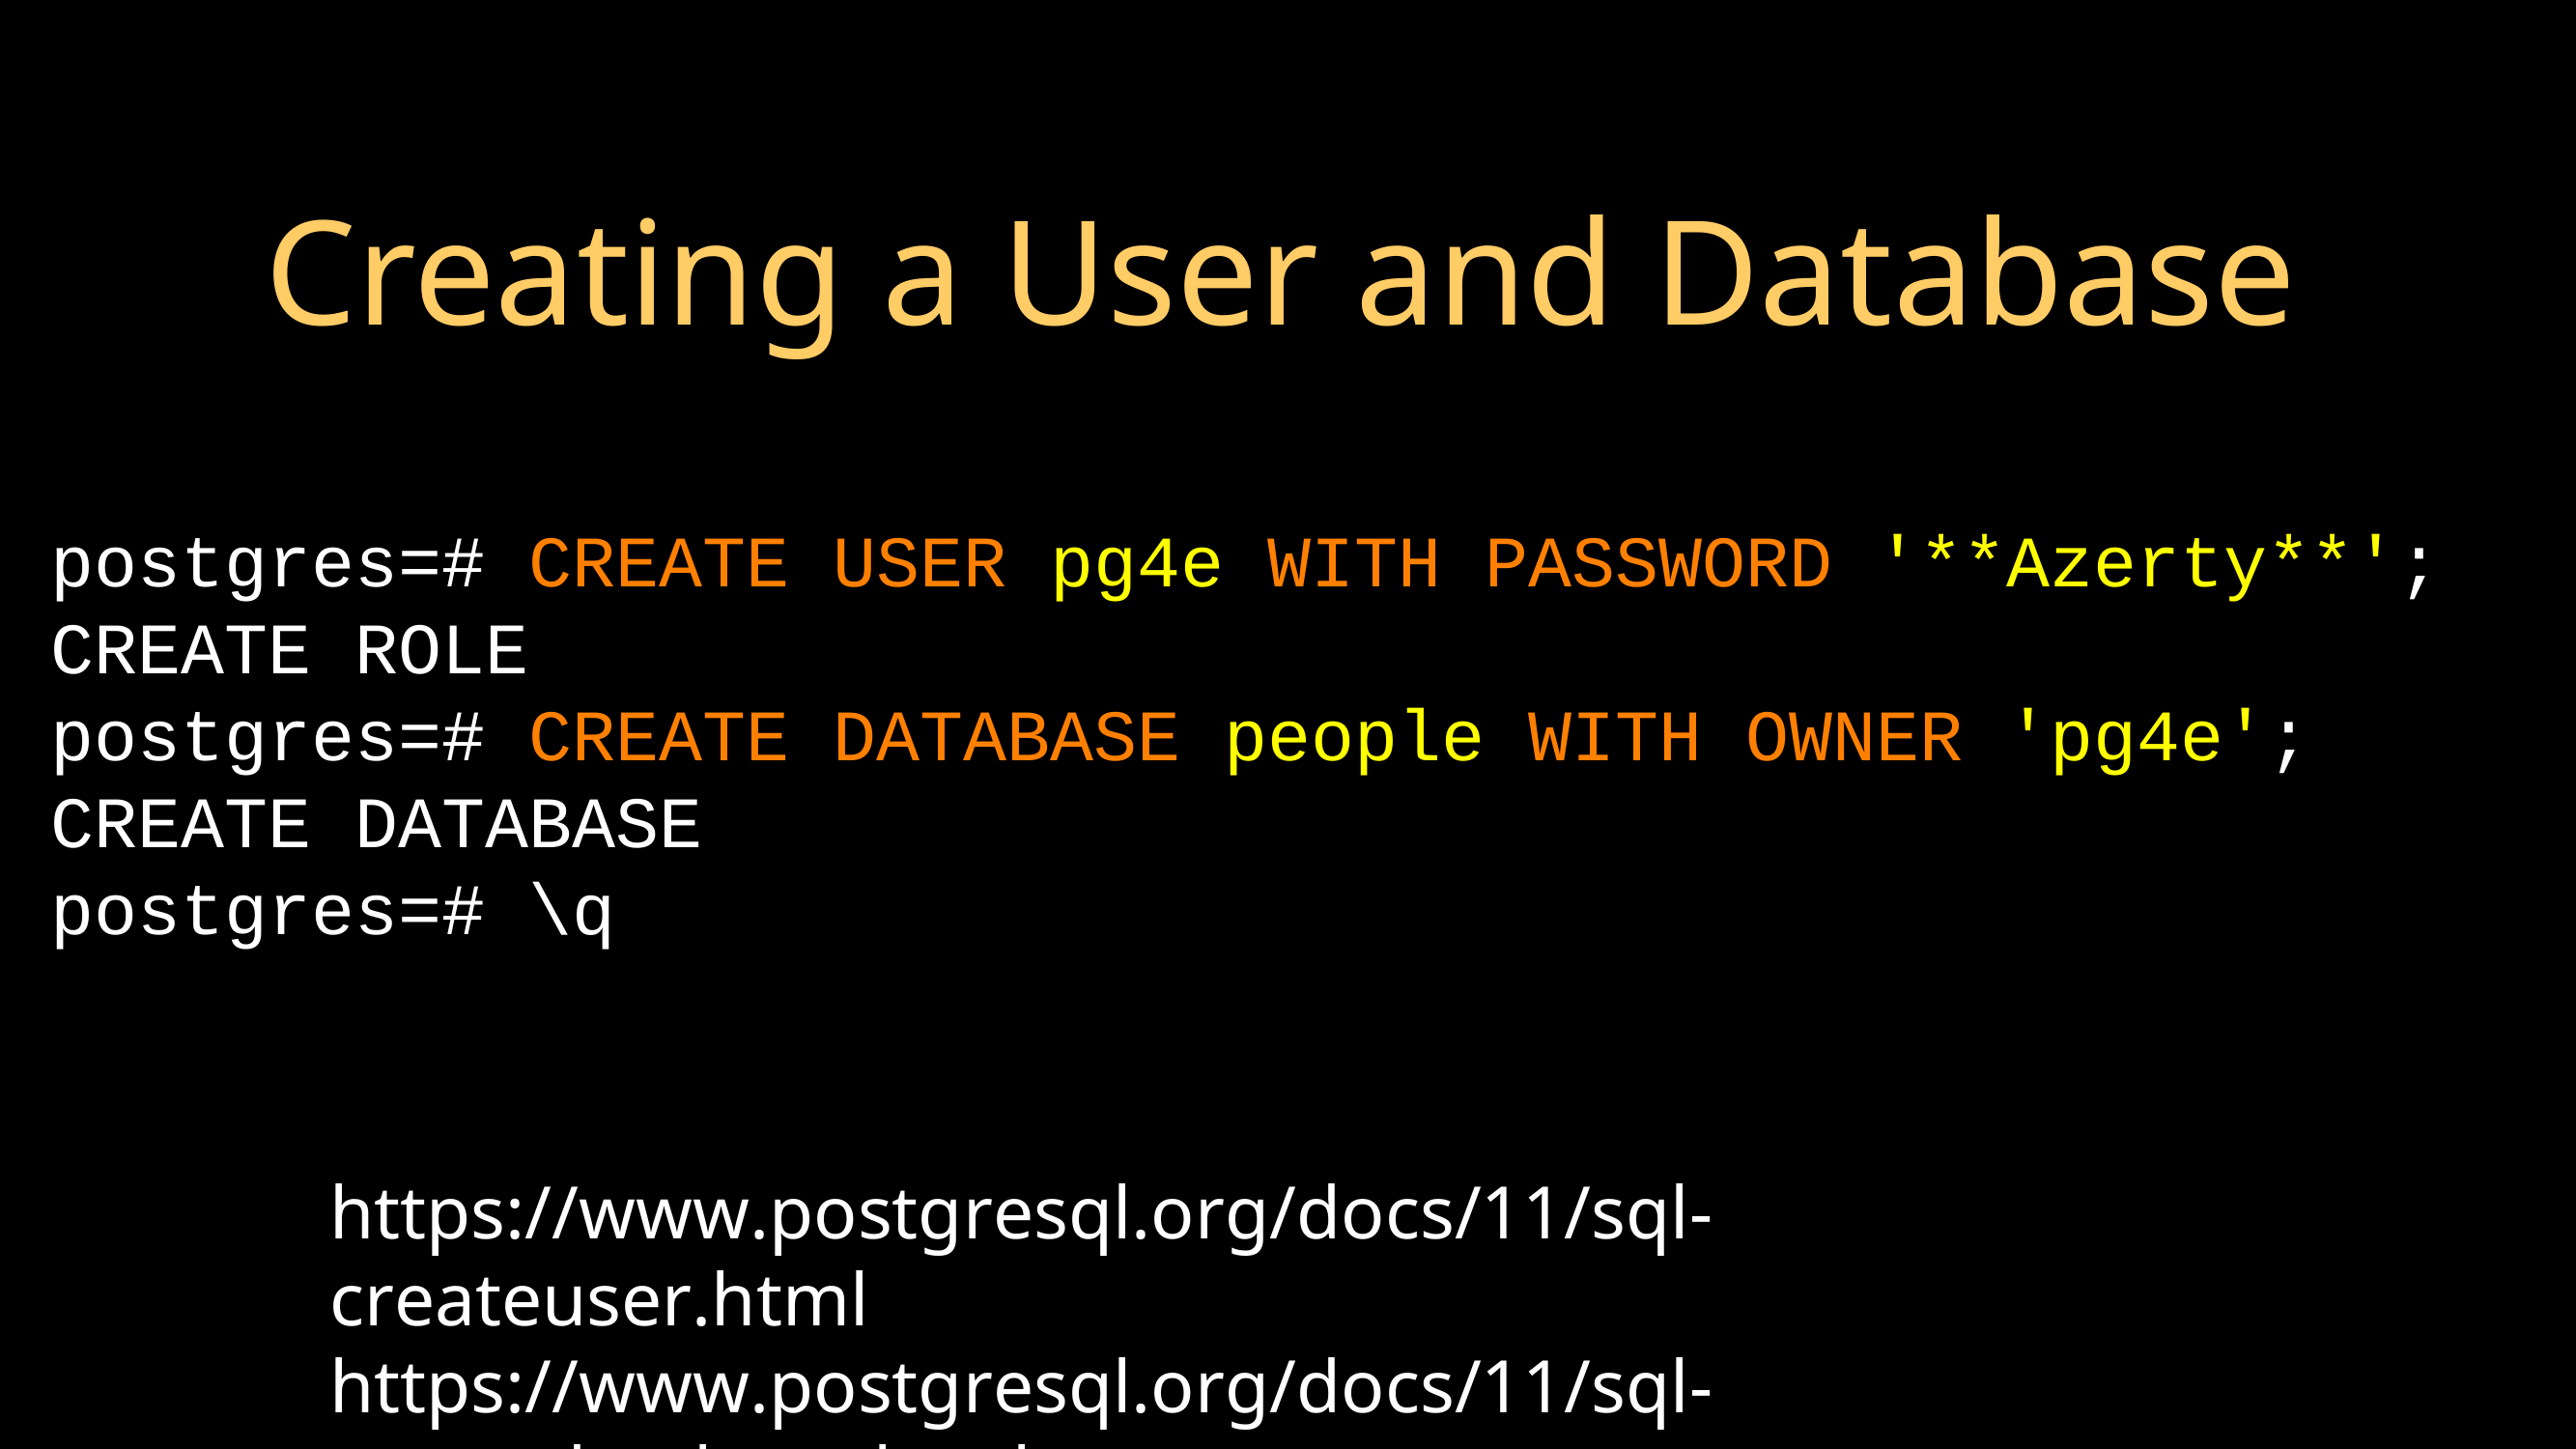

# Creating a User and Database
postgres=# CREATE USER pg4e WITH PASSWORD '**Azerty**';
CREATE ROLE
postgres=# CREATE DATABASE people WITH OWNER 'pg4e';
CREATE DATABASE
postgres=# \q
https://www.postgresql.org/docs/11/sql-createuser.html
https://www.postgresql.org/docs/11/sql-createdatabase.html